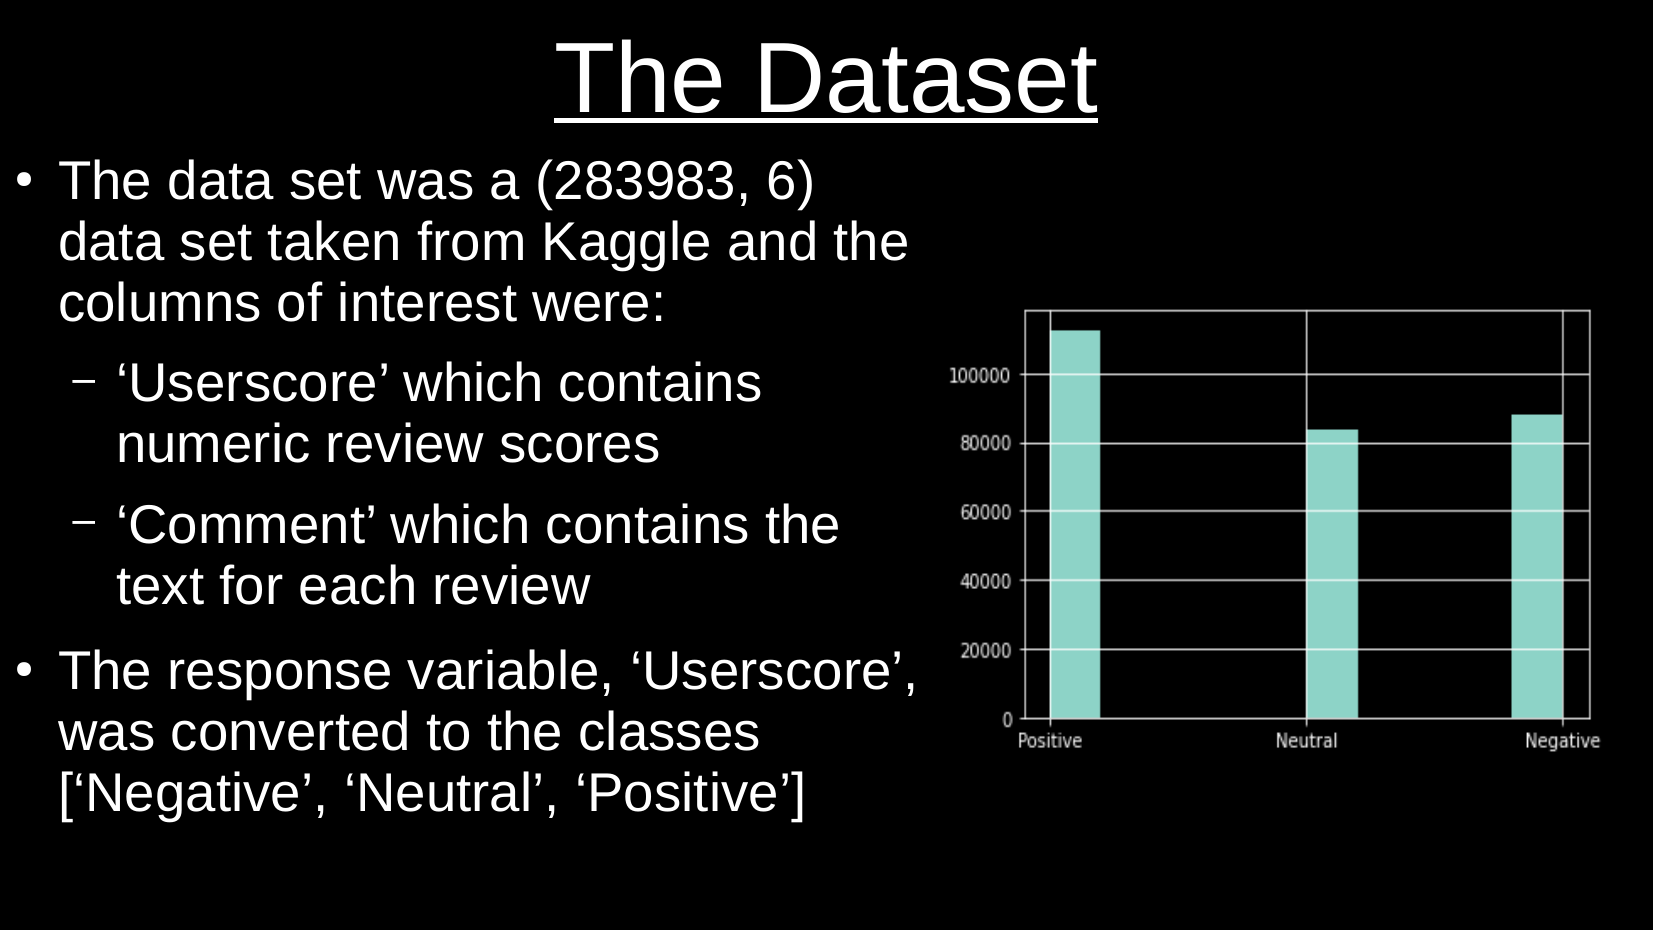

# The Dataset
The data set was a (283983, 6) data set taken from Kaggle and the columns of interest were:
‘Userscore’ which contains numeric review scores
‘Comment’ which contains the text for each review
The response variable, ‘Userscore’, was converted to the classes [‘Negative’, ‘Neutral’, ‘Positive’]